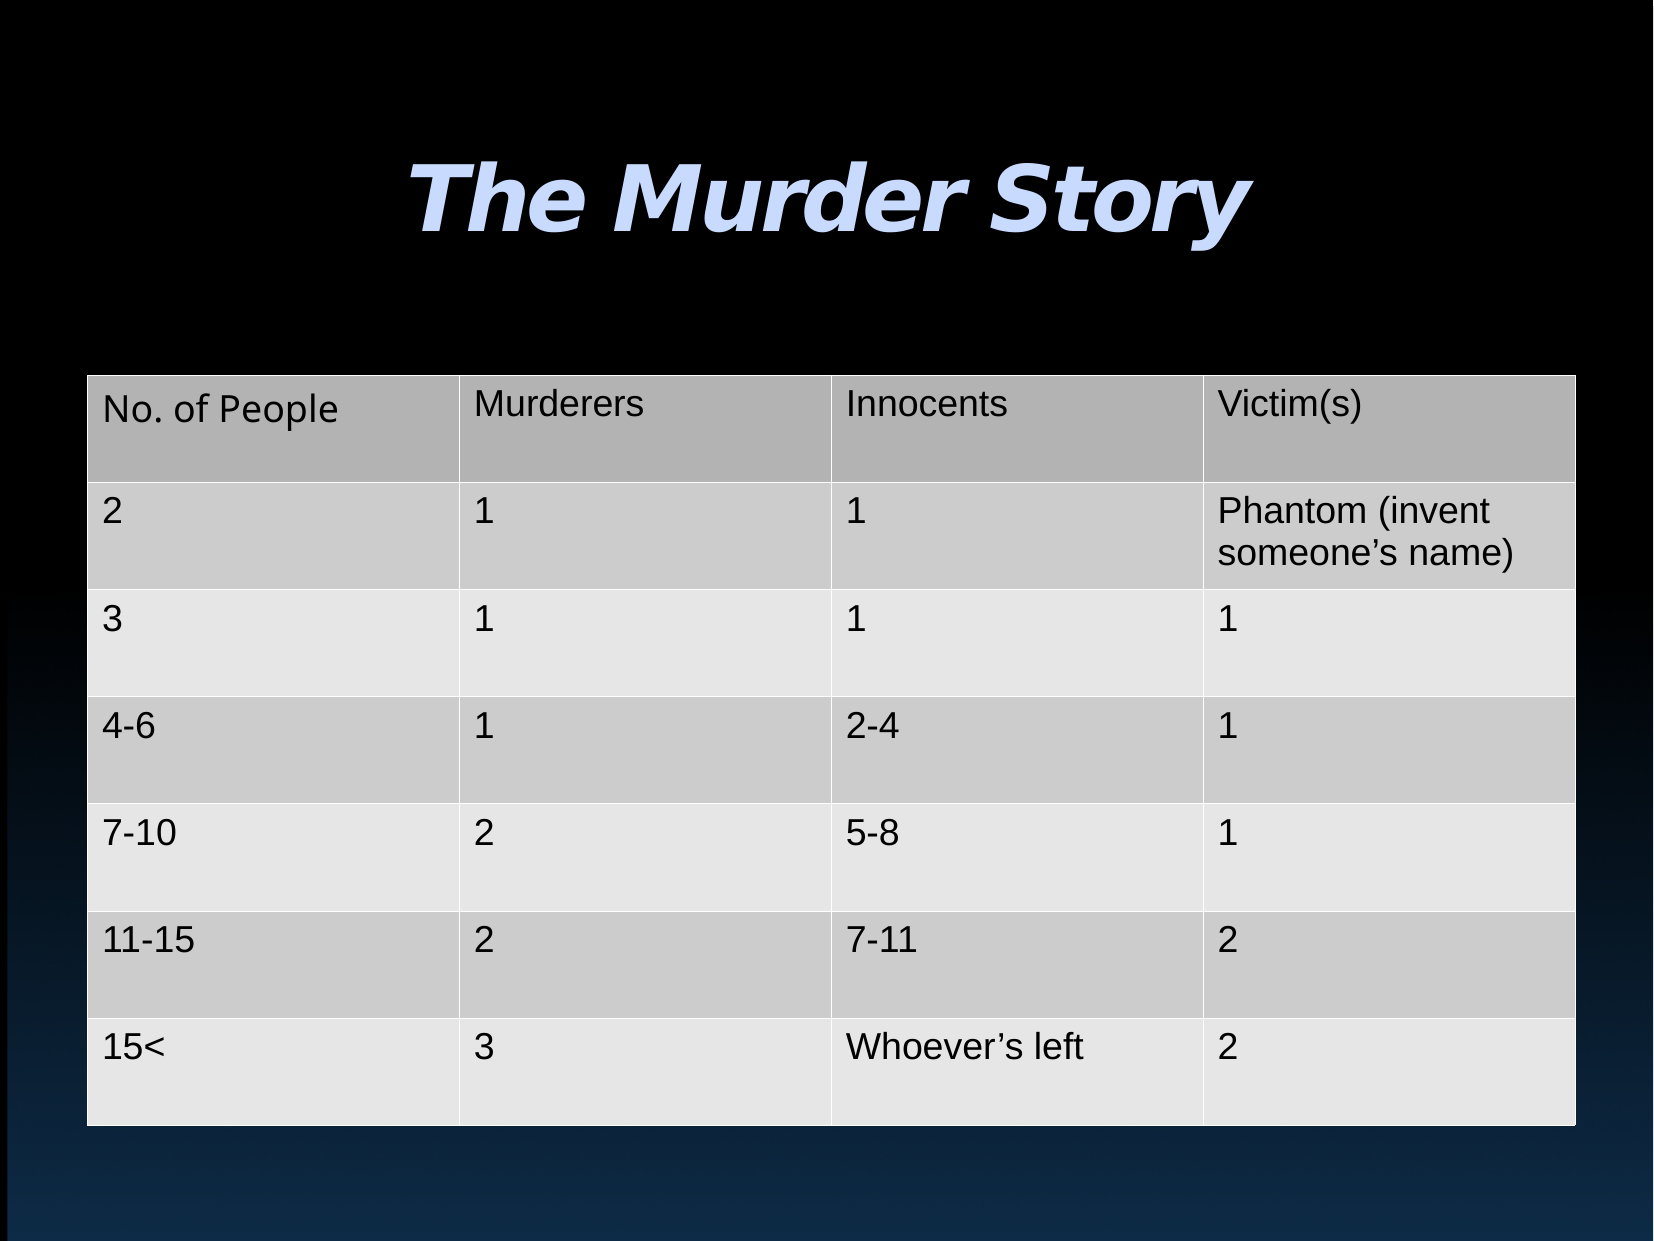

# The Murder Story
| No. of People | Murderers | Innocents | Victim(s) |
| --- | --- | --- | --- |
| 2 | 1 | 1 | Phantom (invent someone’s name) |
| 3 | 1 | 1 | 1 |
| 4-6 | 1 | 2-4 | 1 |
| 7-10 | 2 | 5-8 | 1 |
| 11-15 | 2 | 7-11 | 2 |
| 15< | 3 | Whoever’s left | 2 |